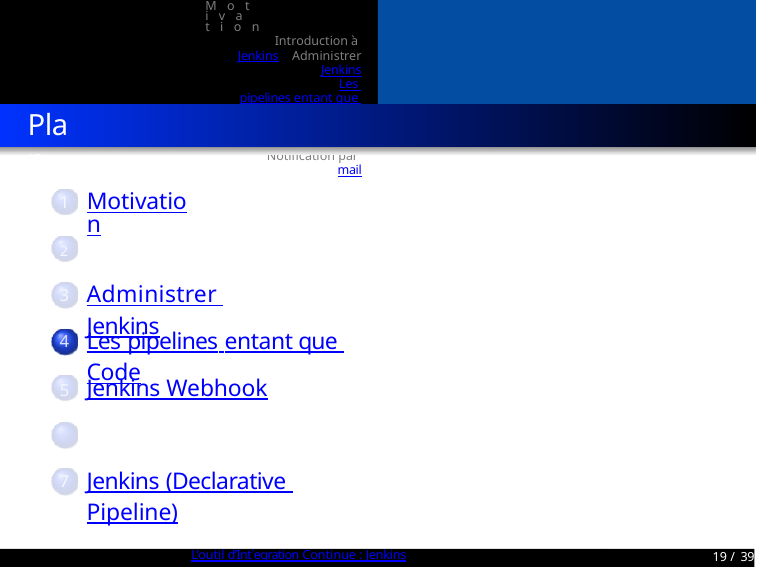

Motivation Introduction `a Jenkins Administrer Jenkins
Les pipelines entant que Code
Jenkins Webhook Notification par mail
Plan
Motivation
1
2
Administrer Jenkins
3
Les pipelines entant que Code
4
Jenkins Webhook
Jenkins (Declarative Pipeline)
7
L’outil d’Int´egration Continue : Jenkins
19 / 39